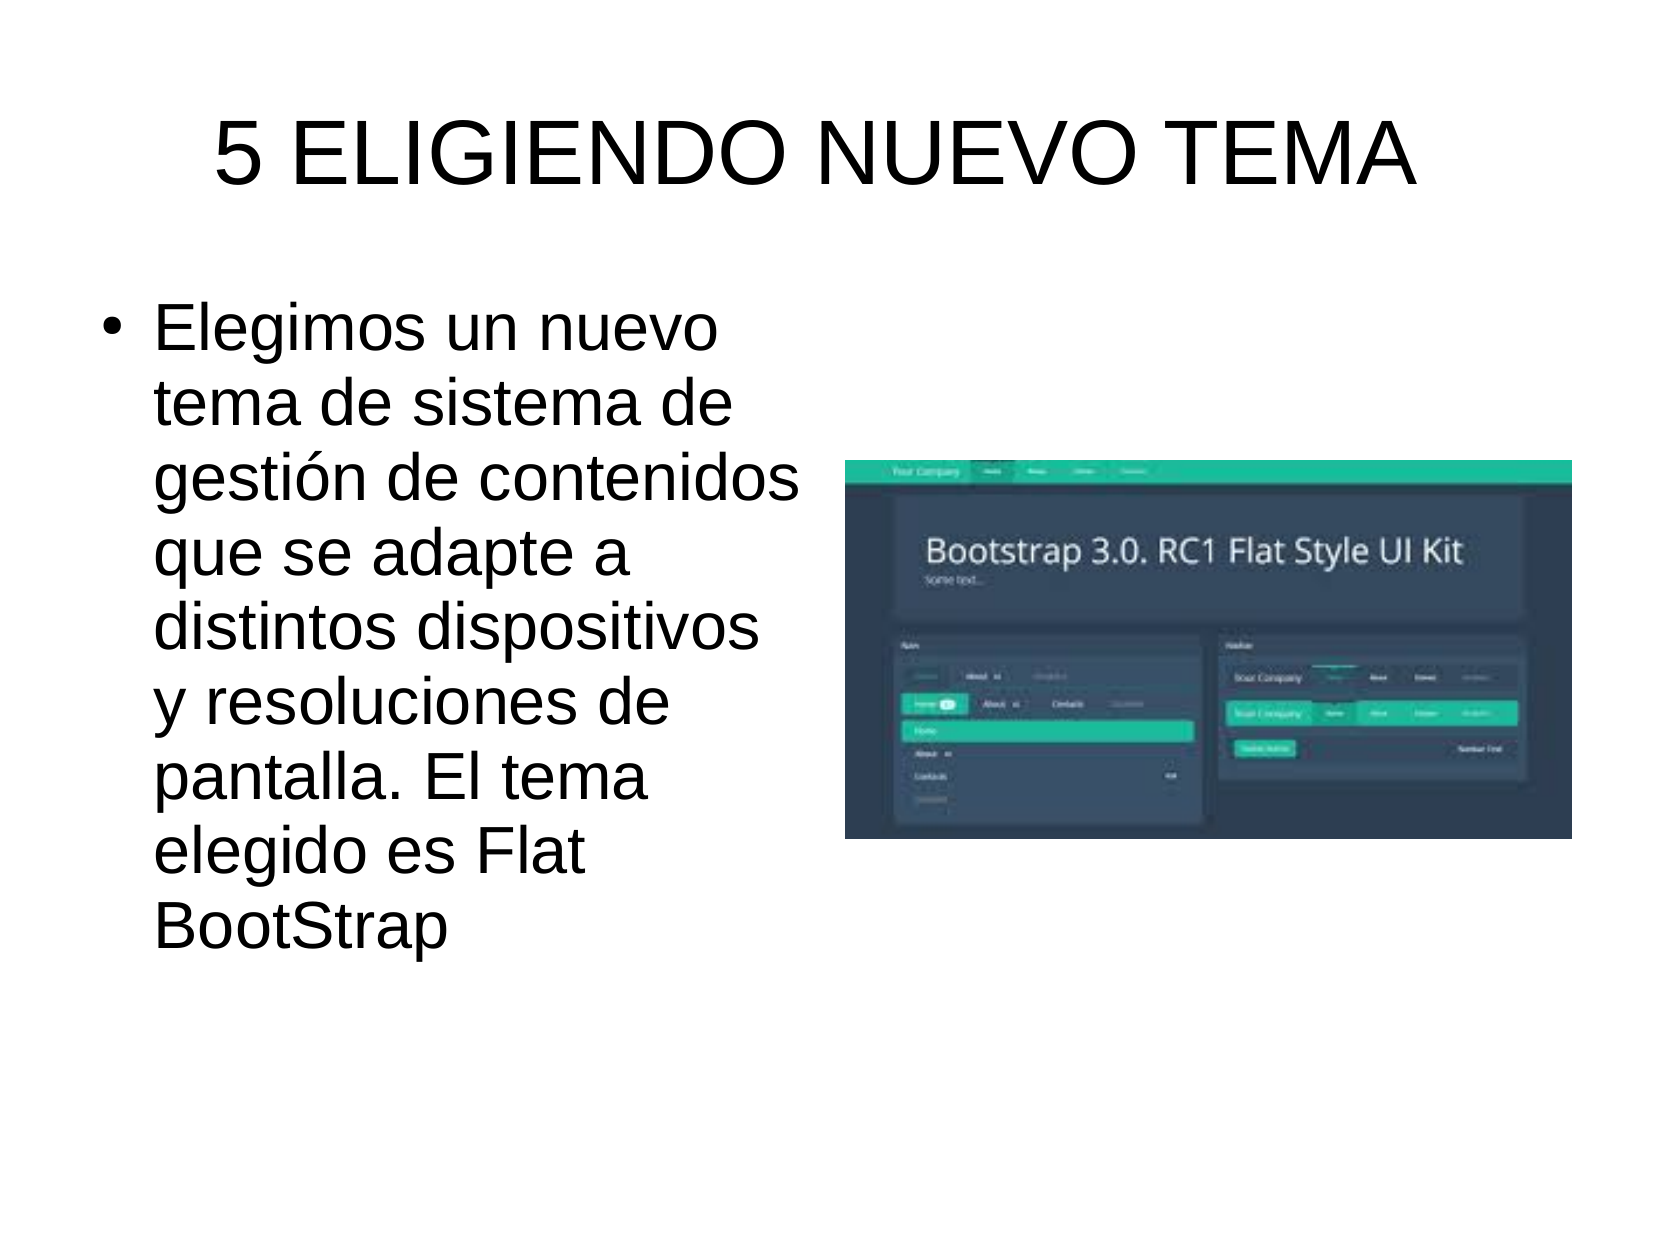

# 5 ELIGIENDO NUEVO TEMA
Elegimos un nuevo tema de sistema de gestión de contenidos que se adapte a distintos dispositivos y resoluciones de pantalla. El tema elegido es Flat BootStrap